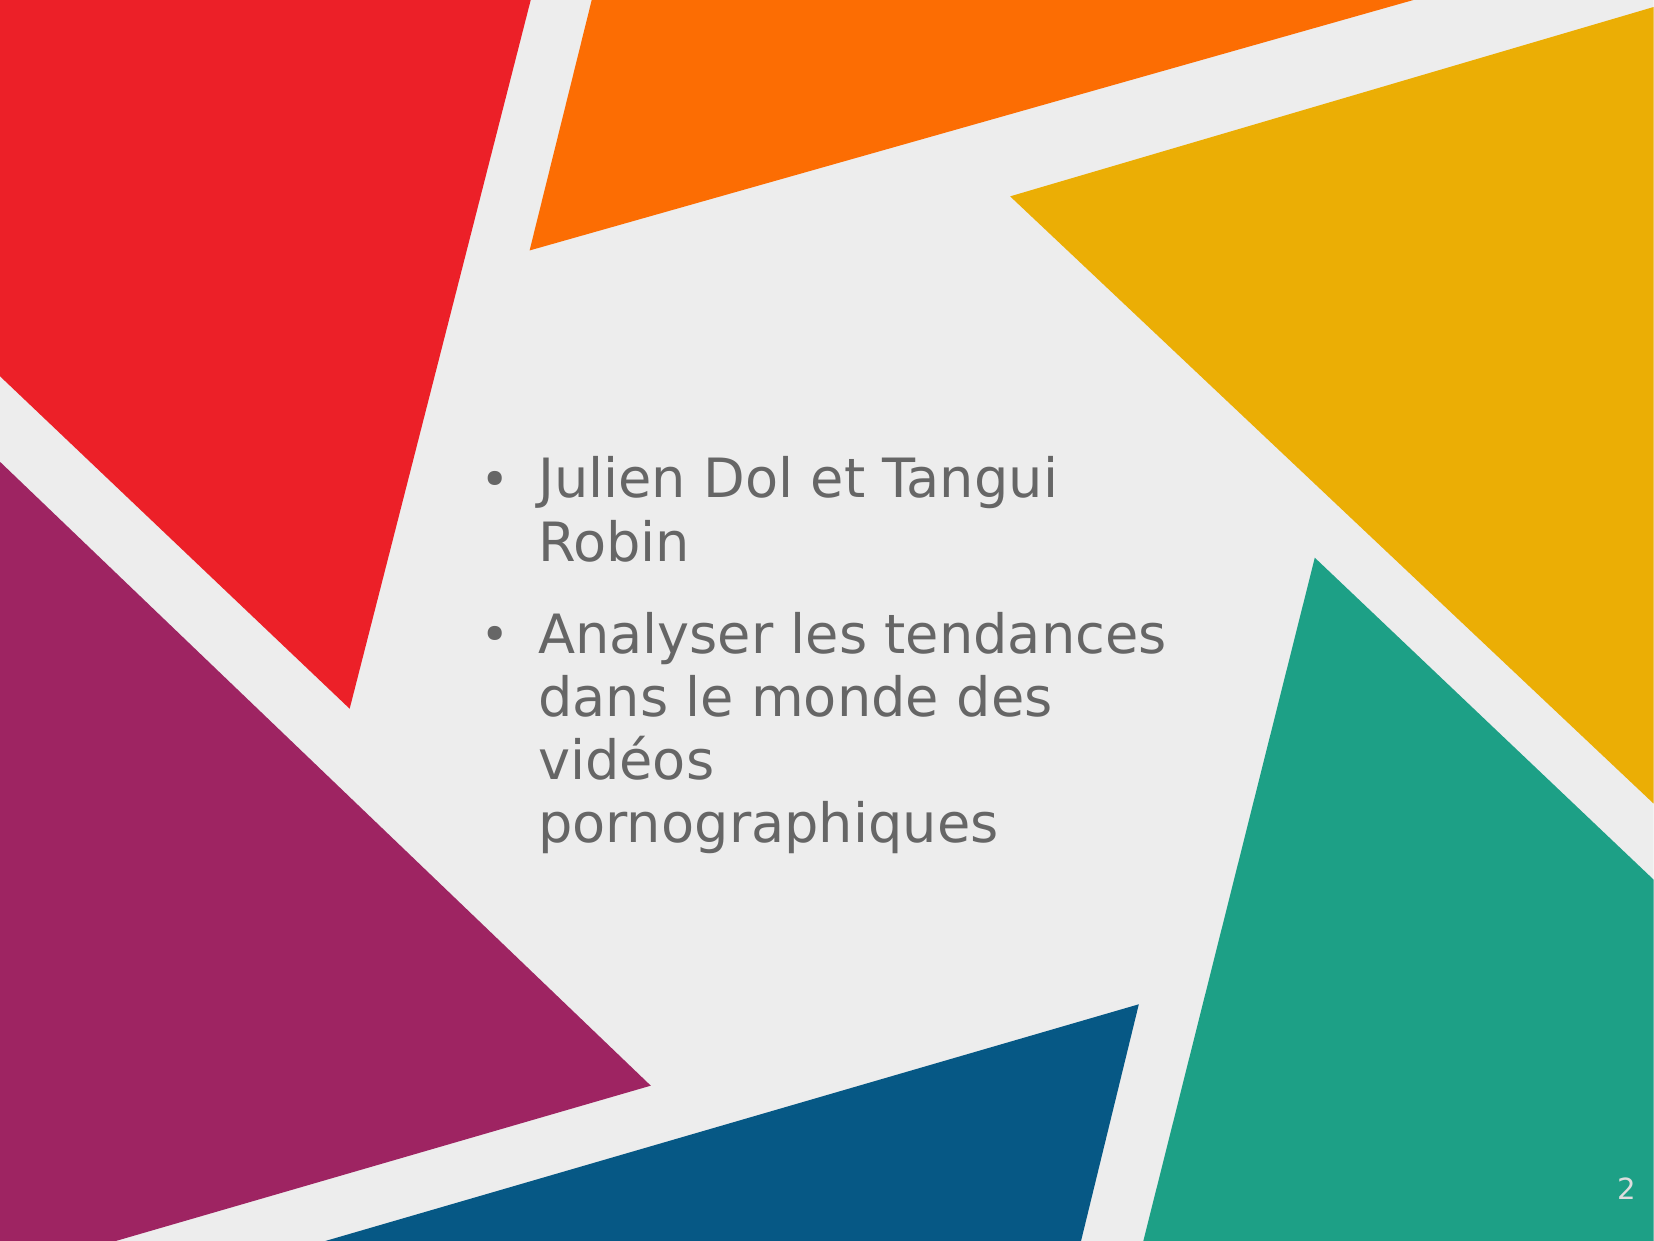

#
Julien Dol et Tangui Robin
Analyser les tendances dans le monde des vidéos pornographiques
2